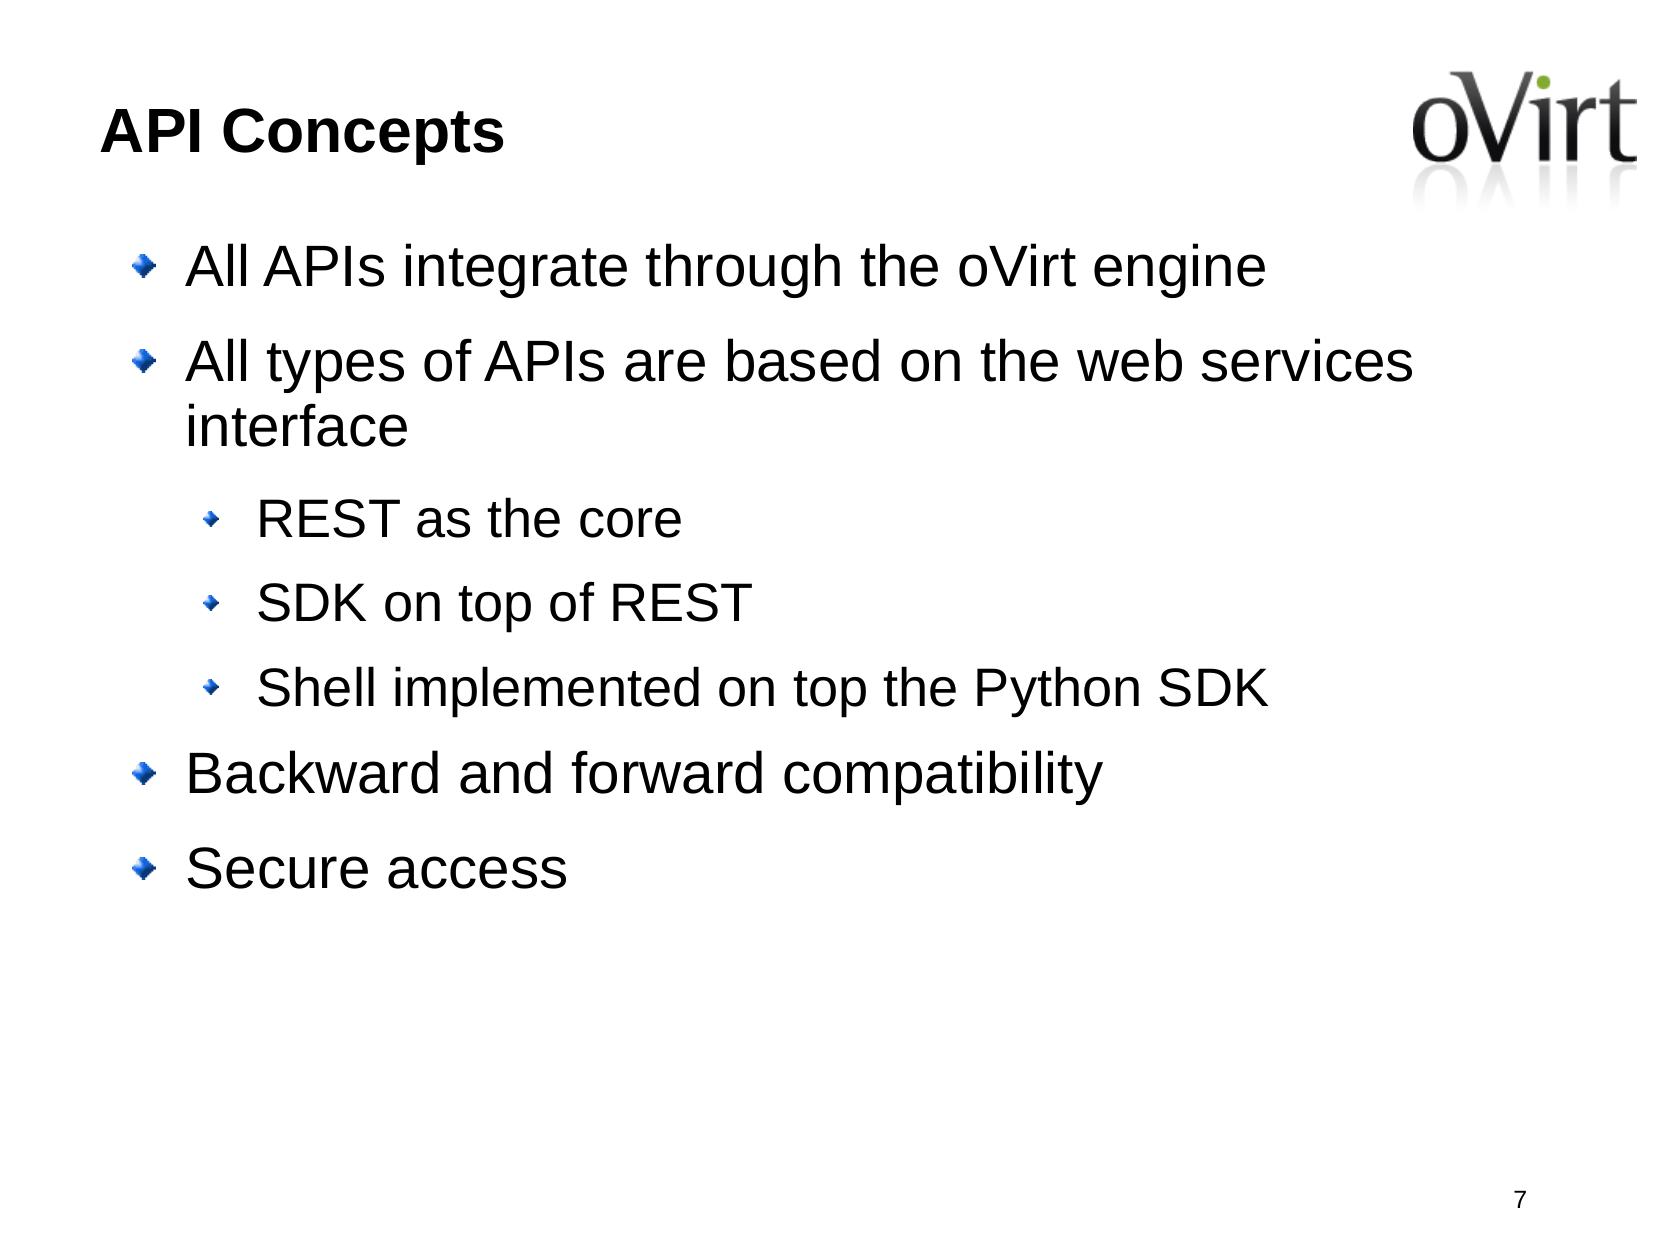

# API Concepts
All APIs integrate through the oVirt engine
All types of APIs are based on the web services interface
REST as the core
SDK on top of REST
Shell implemented on top the Python SDK
Backward and forward compatibility
Secure access